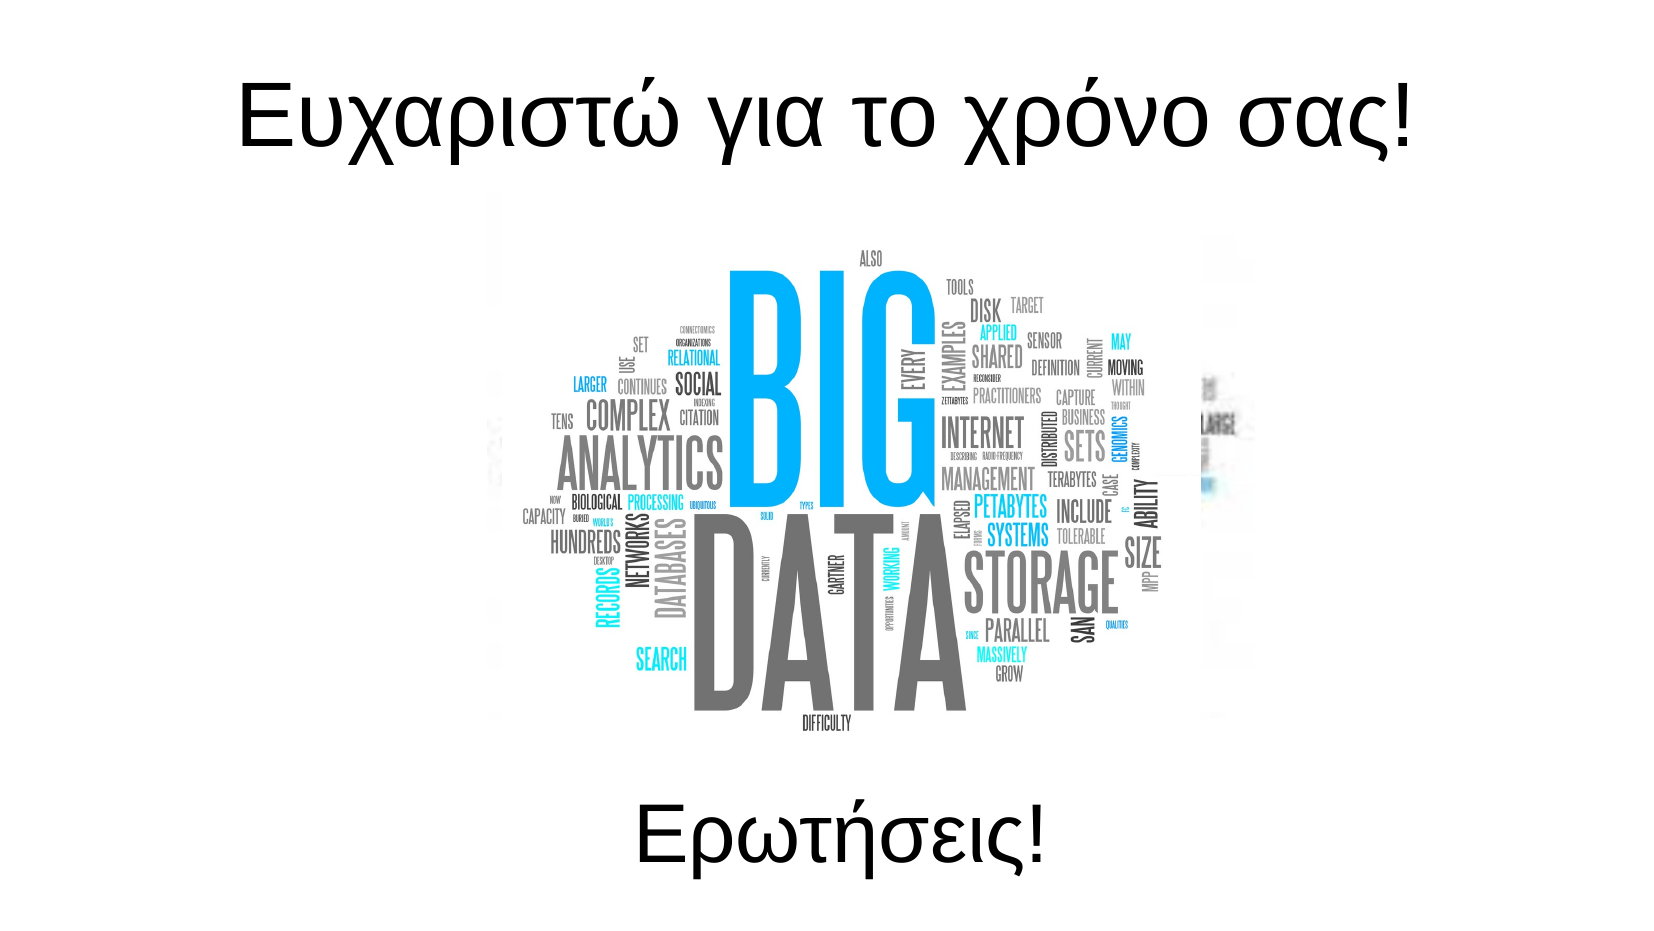

# Ευχαριστώ για το χρόνο σας!
Ερωτήσεις!